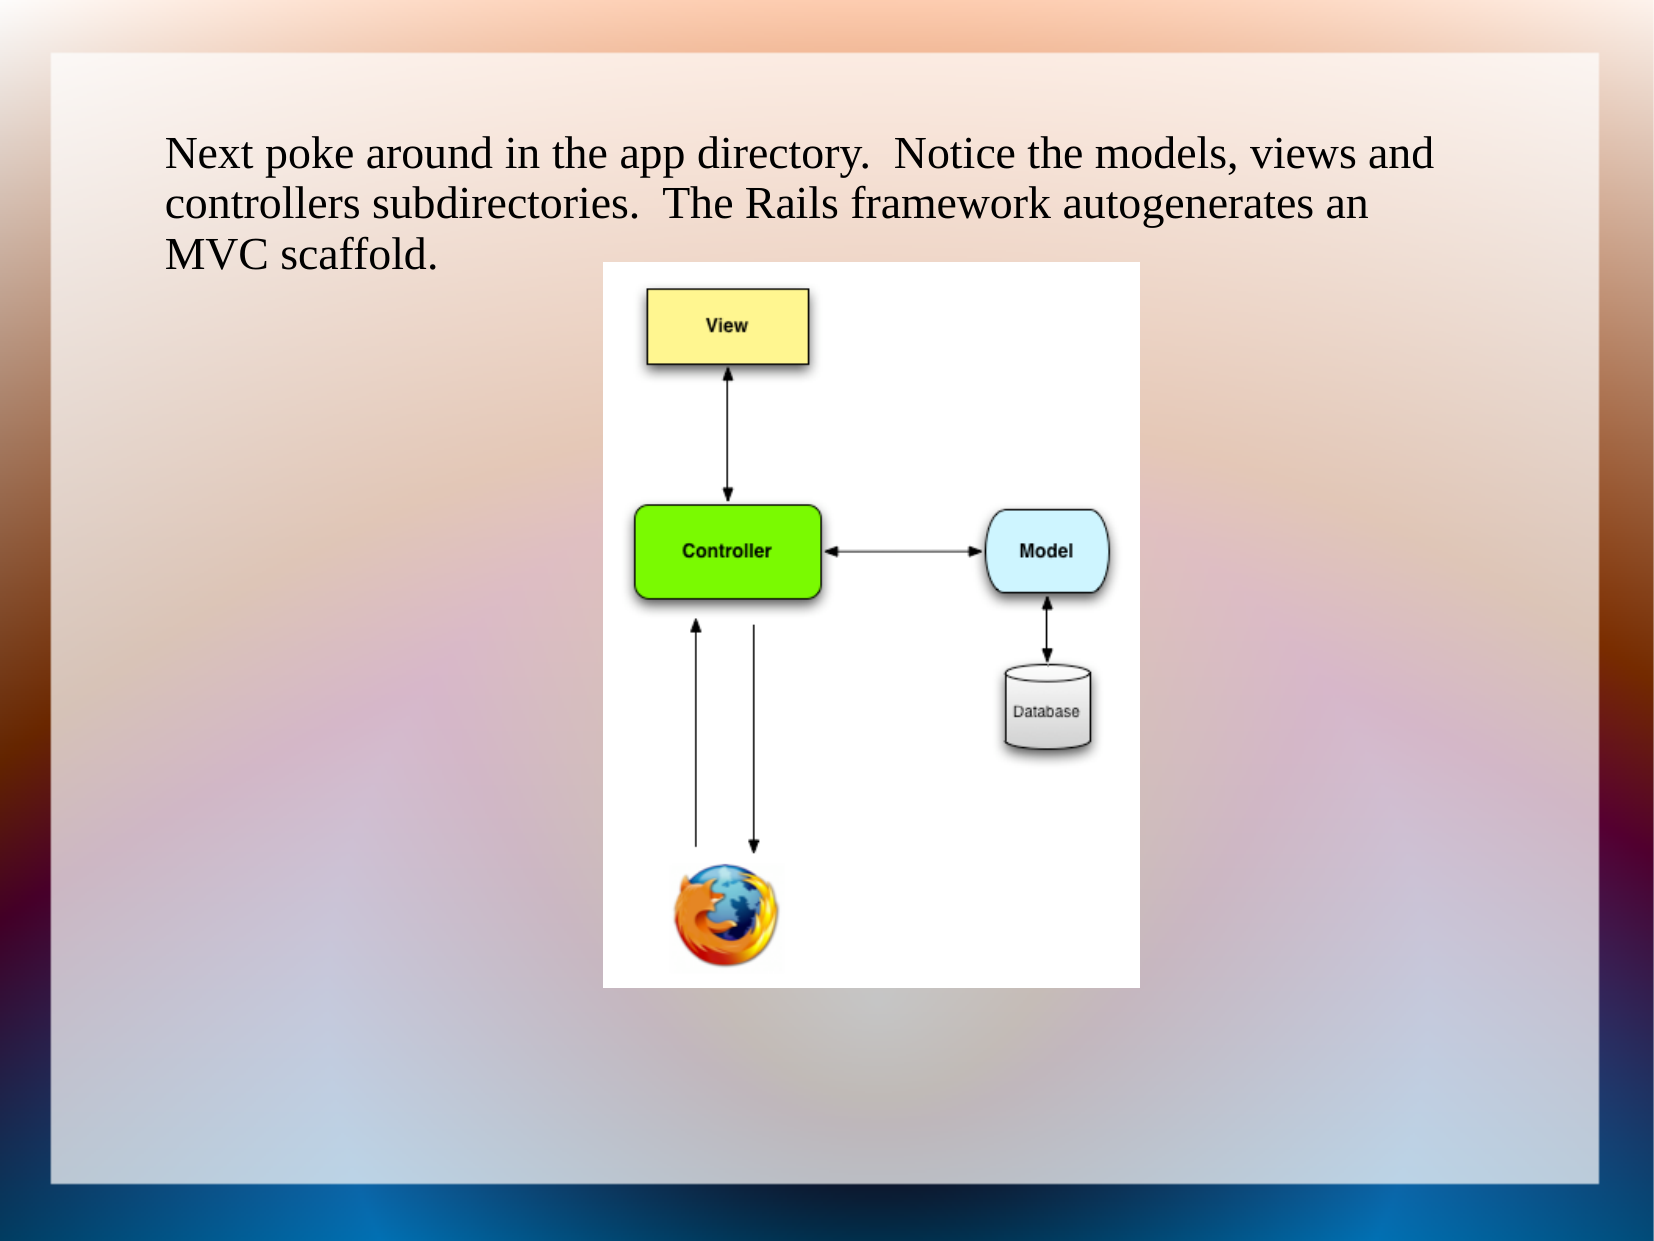

Next poke around in the app directory. Notice the models, views and controllers subdirectories. The Rails framework autogenerates an MVC scaffold.